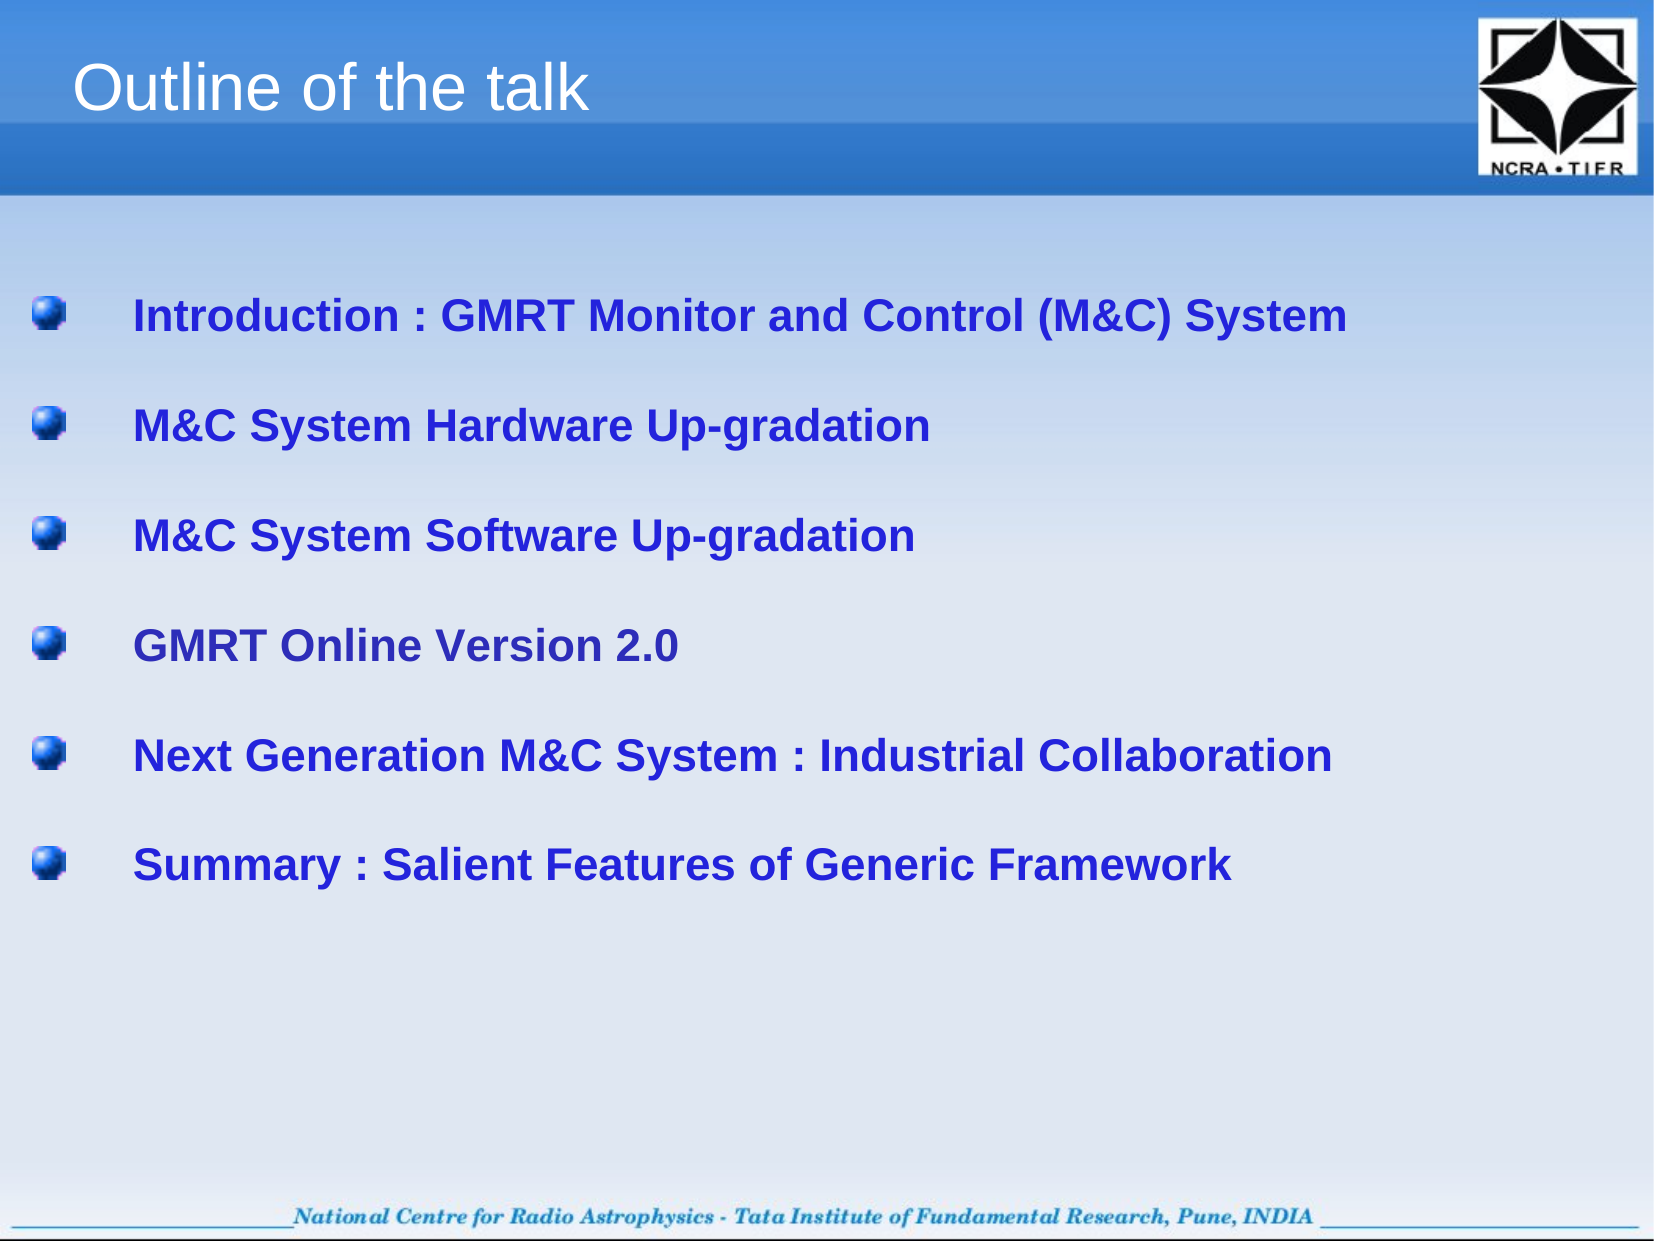

Outline of the talk
 Introduction : GMRT Monitor and Control (M&C) System
 M&C System Hardware Up-gradation
 M&C System Software Up-gradation
 GMRT Online Version 2.0
 Next Generation M&C System : Industrial Collaboration
 Summary : Salient Features of Generic Framework